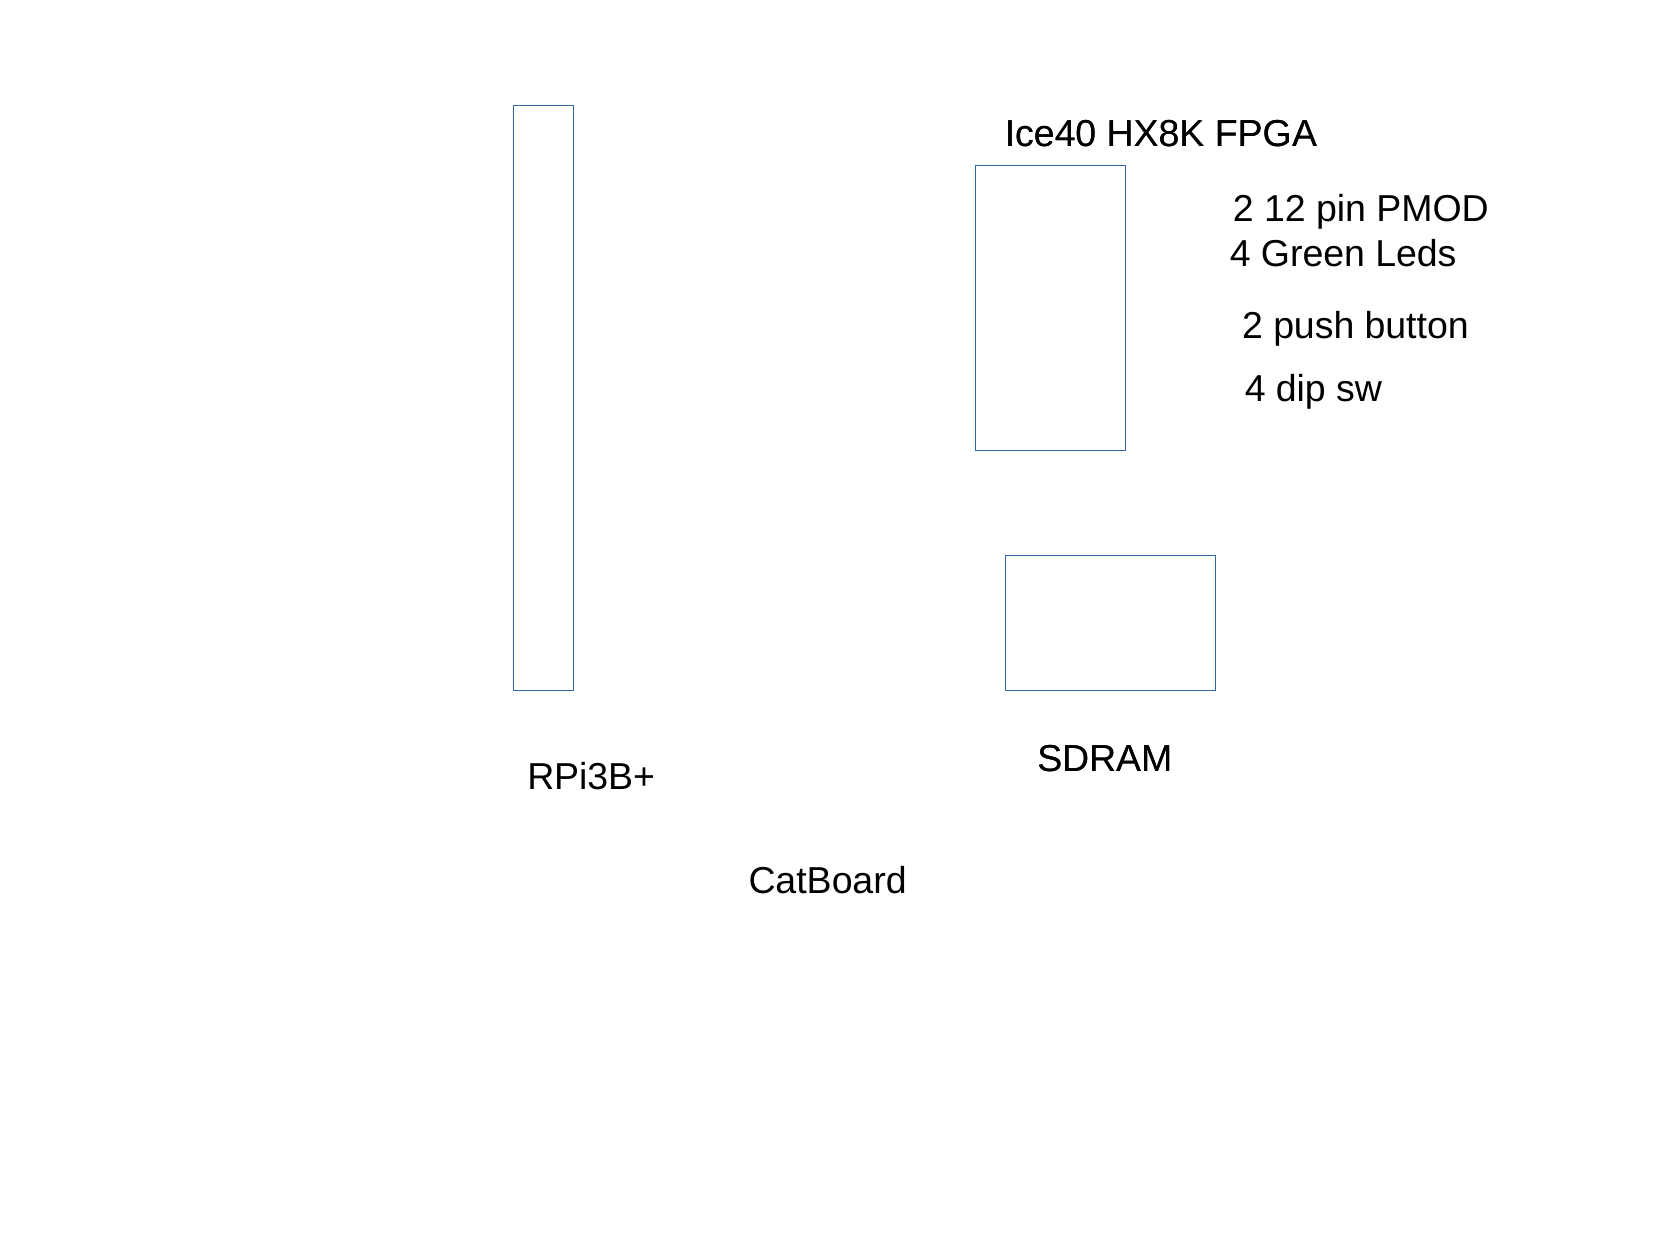

Ice40 HX8K FPGA
Ice40 HX8K FPGA
2 12 pin PMOD
4 Green Leds
2 push button
4 dip sw
SDRAM
SDRAM
RPi3B+
CatBoard